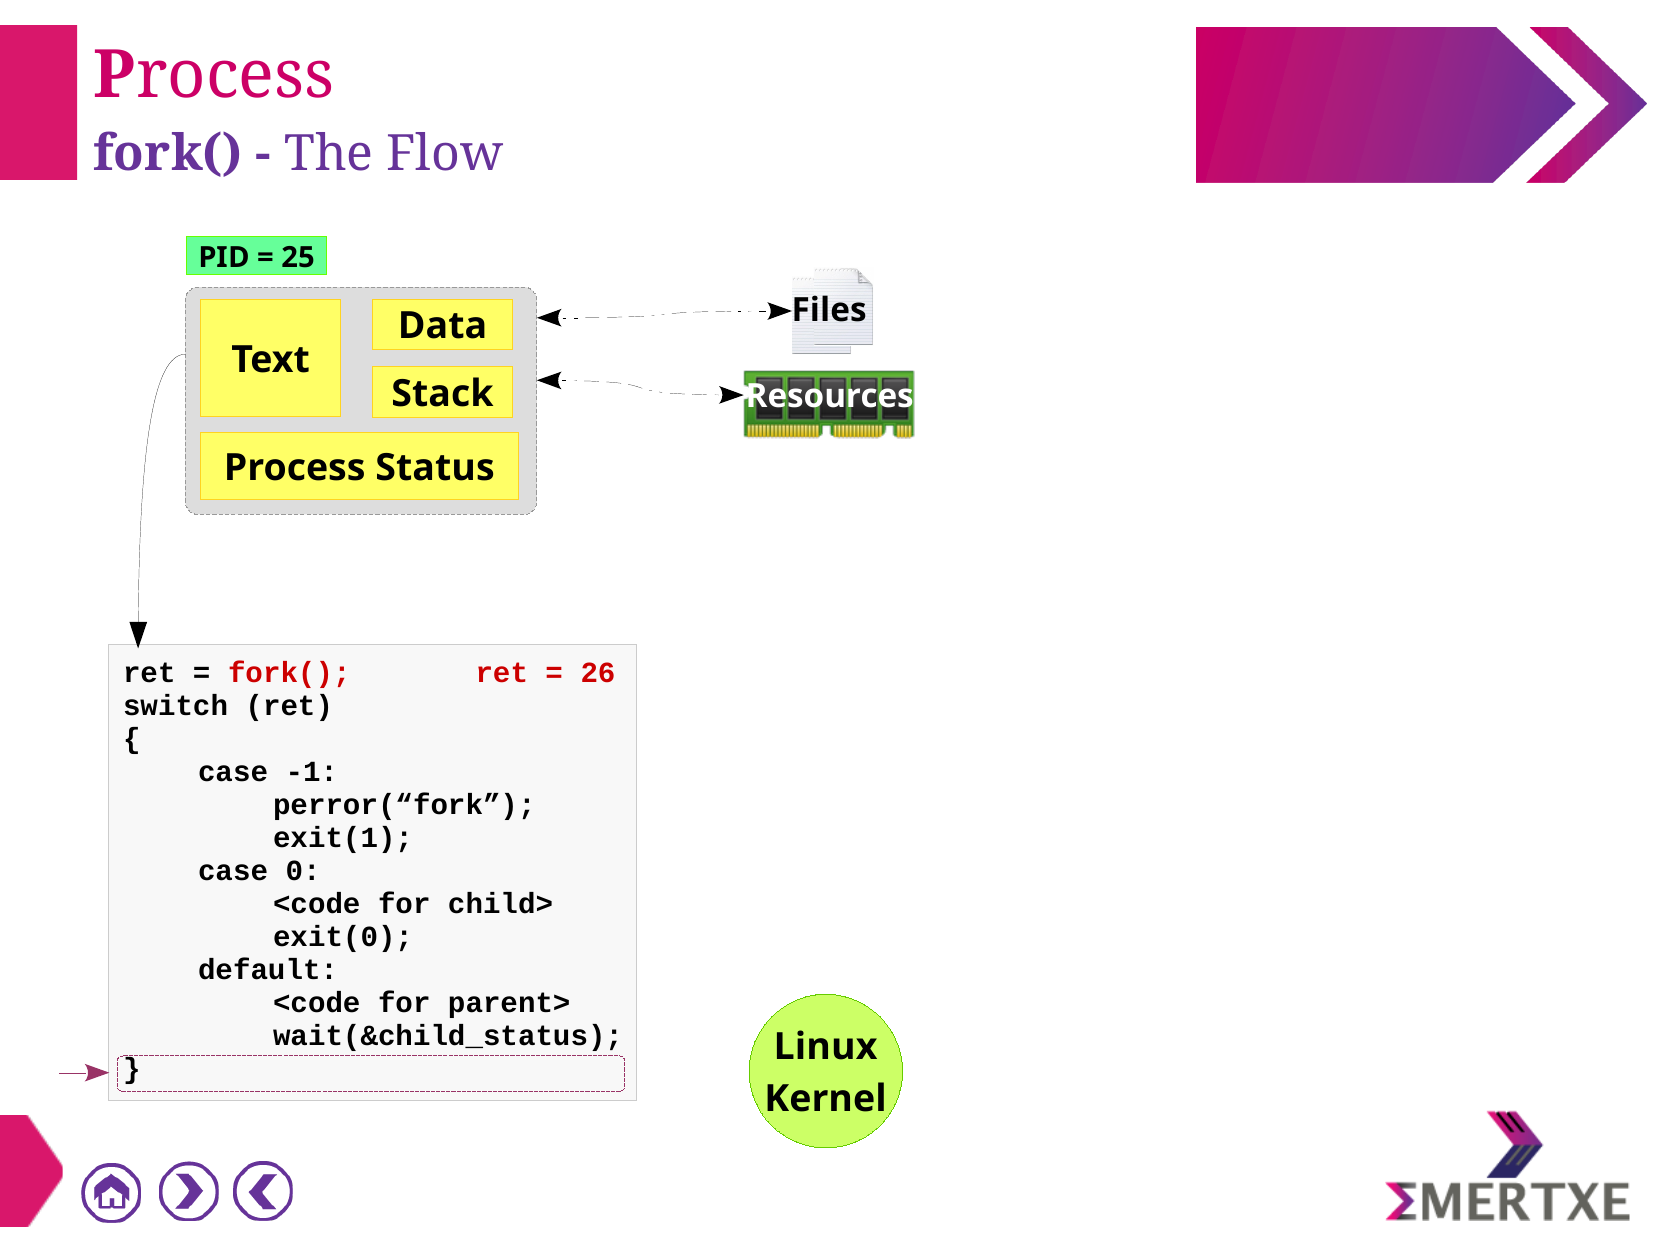

# Process fork() - The Flow
PID = 25
Files
Text
Data
Resources
Stack
Process Status
ret = fork();	 ret = 26
switch (ret)
{
	case -1:
		perror(“fork”);
		exit(1);
	case 0:
		<code for child>
		exit(0);
	default:
		<code for parent>
		wait(&child_status);
}
Linux
Kernel